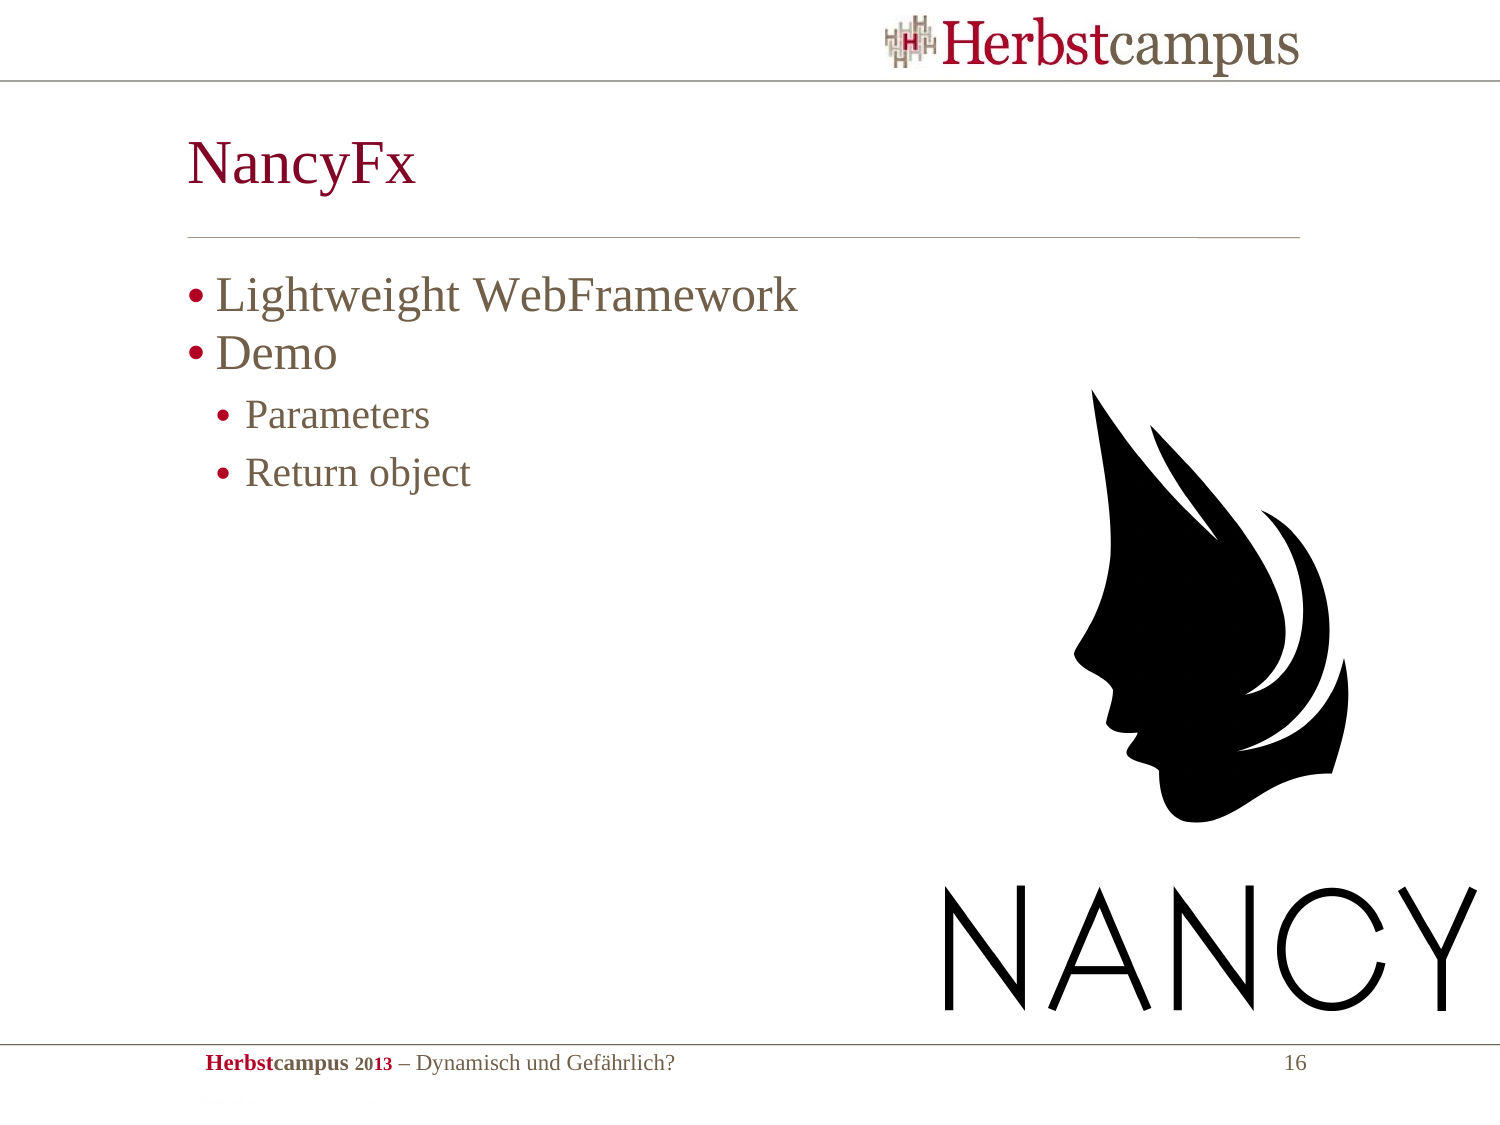

# NancyFx
Lightweight WebFramework
Demo
Parameters
Return object